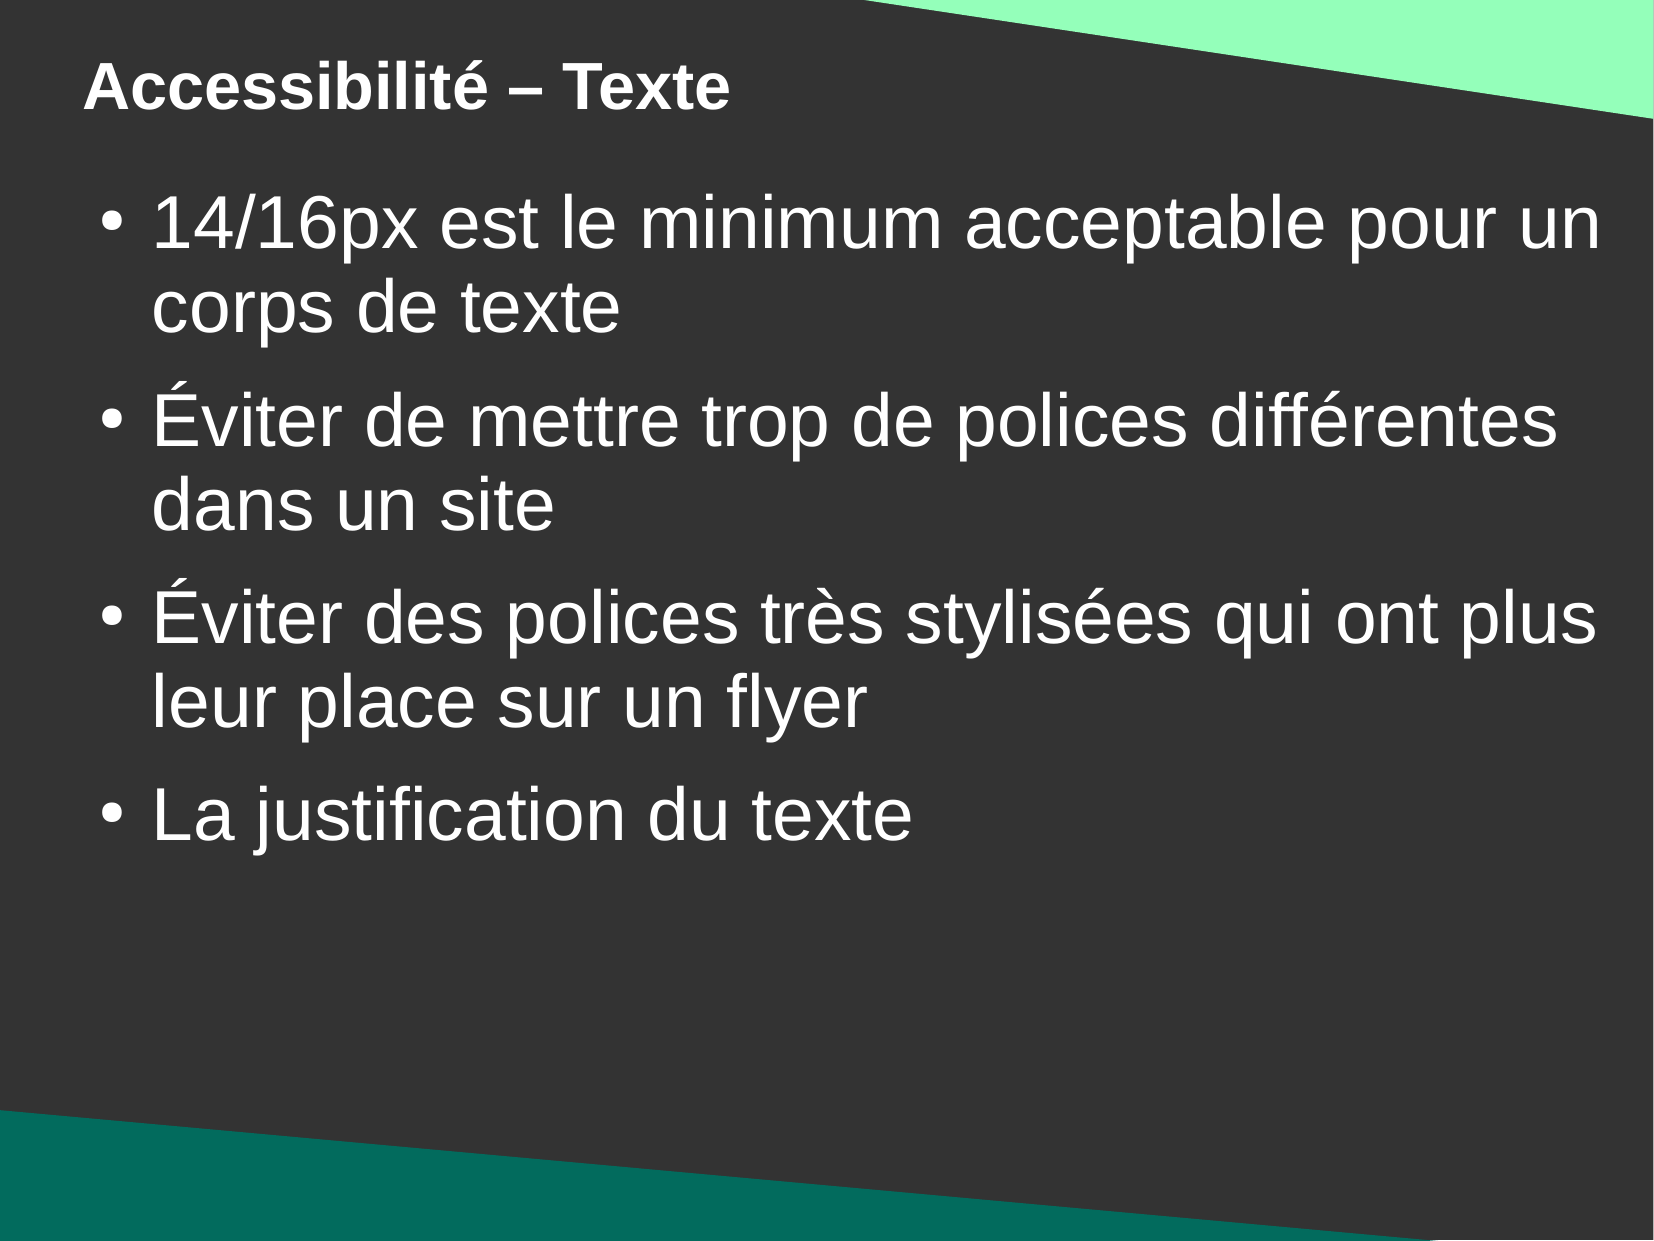

# Accessibilité – Texte
14/16px est le minimum acceptable pour un corps de texte
Éviter de mettre trop de polices différentes dans un site
Éviter des polices très stylisées qui ont plus leur place sur un flyer
La justification du texte